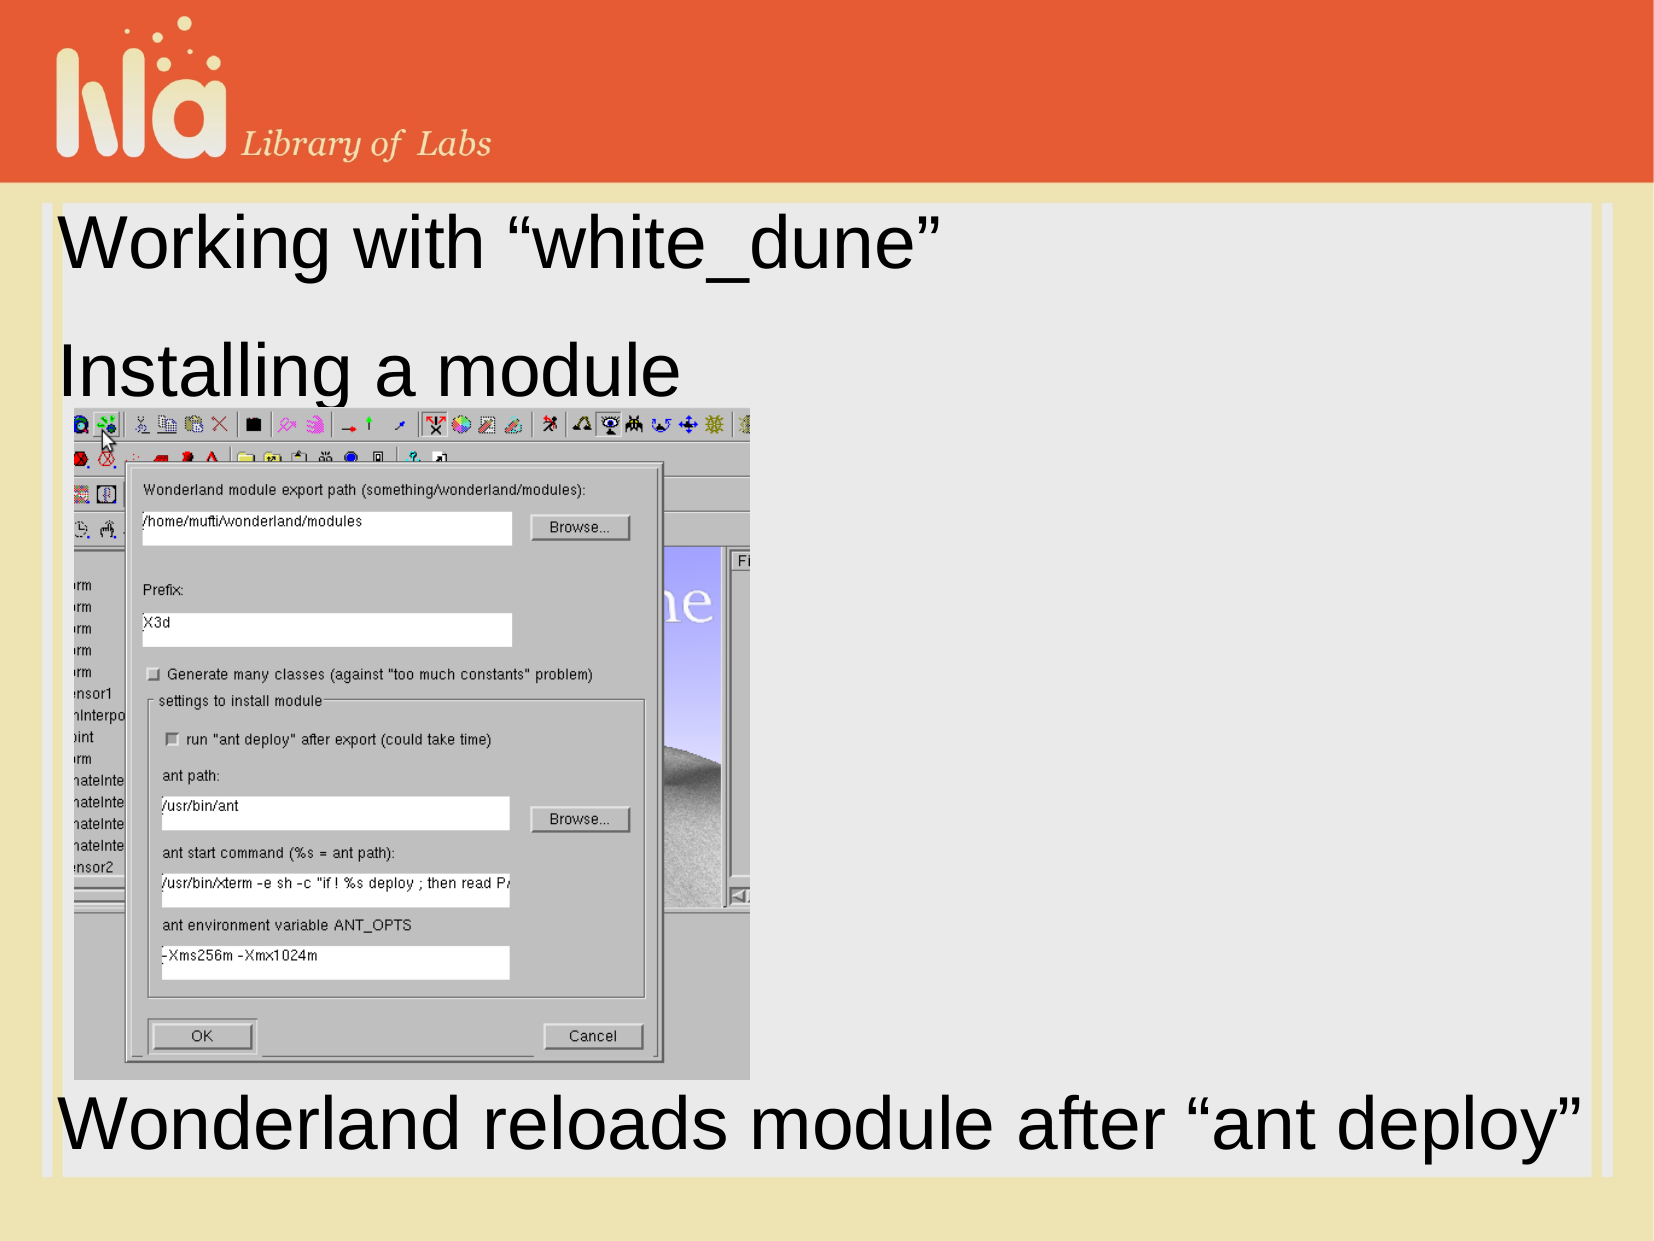

Working with “white_dune”
Installing a module
Wonderland reloads module after “ant deploy”